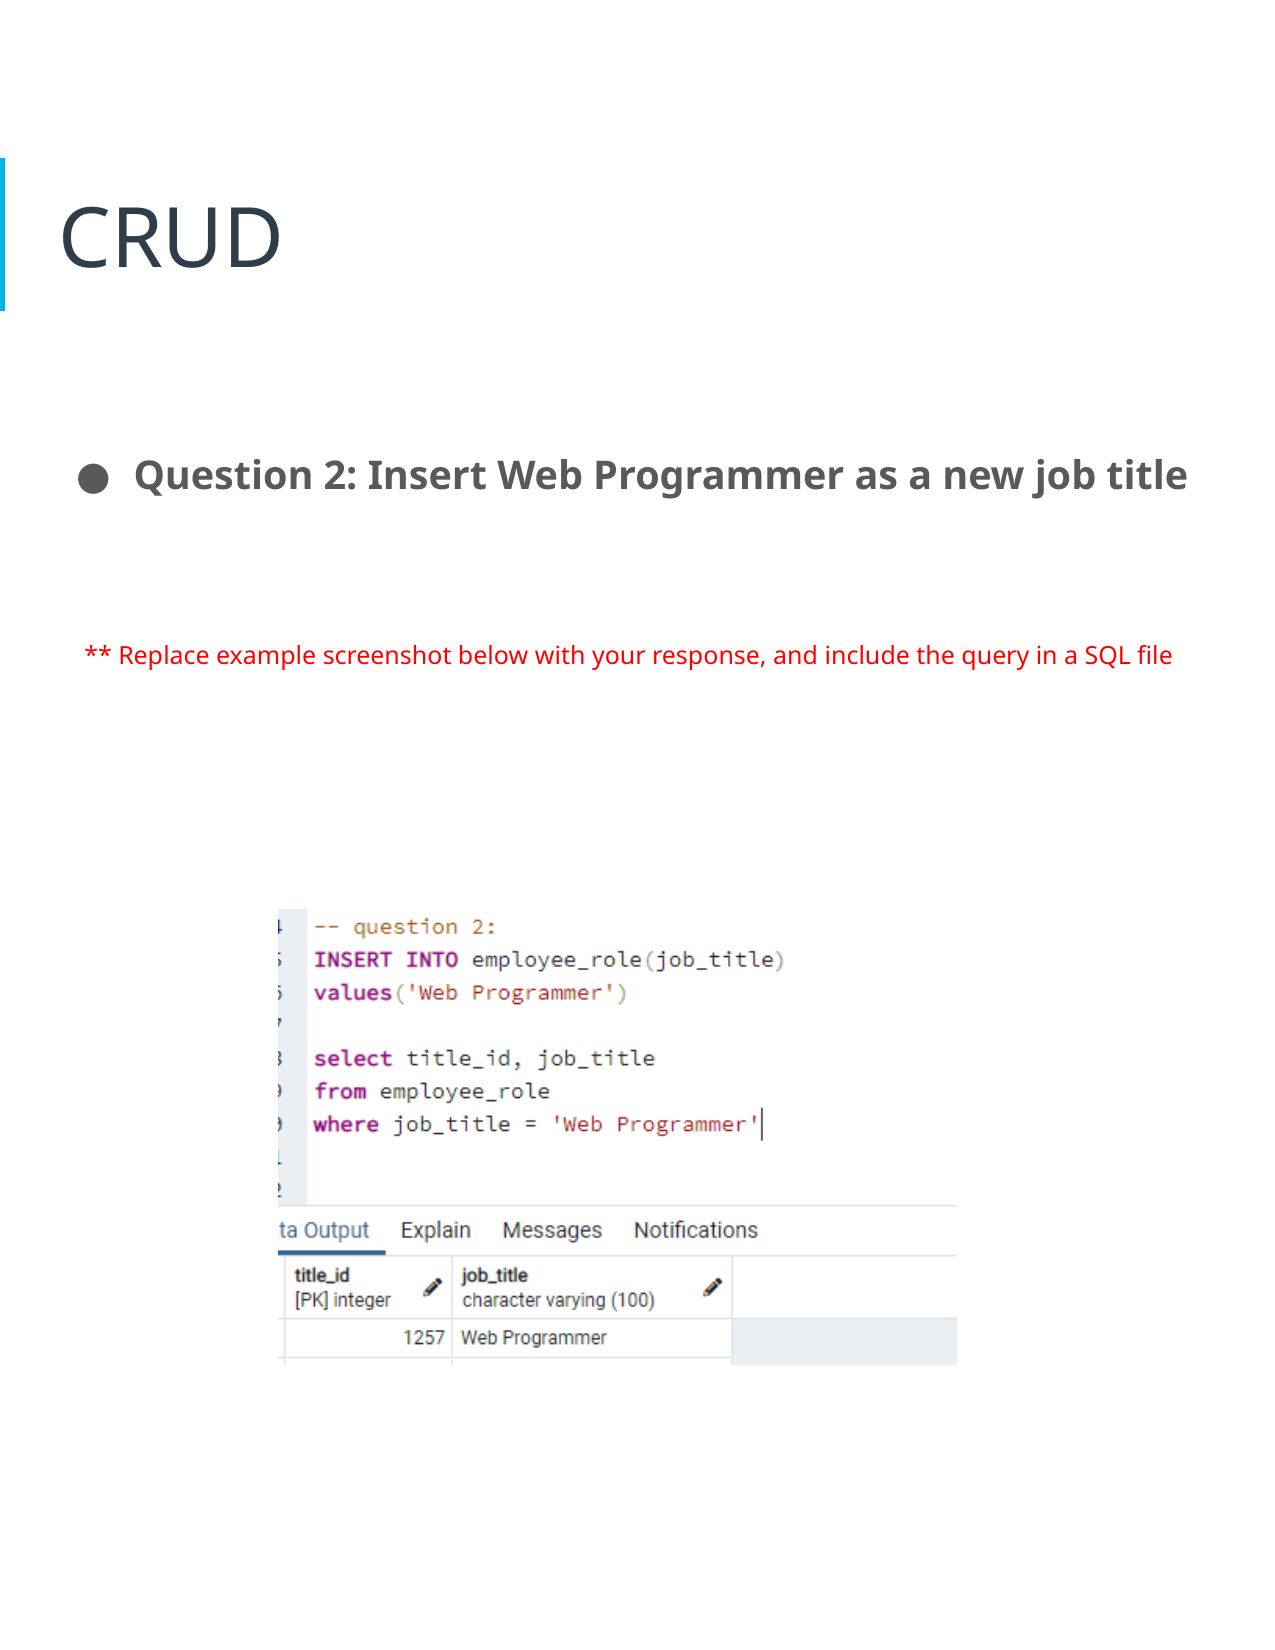

# CRUD
Question 2: Insert Web Programmer as a new job title
 ** Replace example screenshot below with your response, and include the query in a SQL file